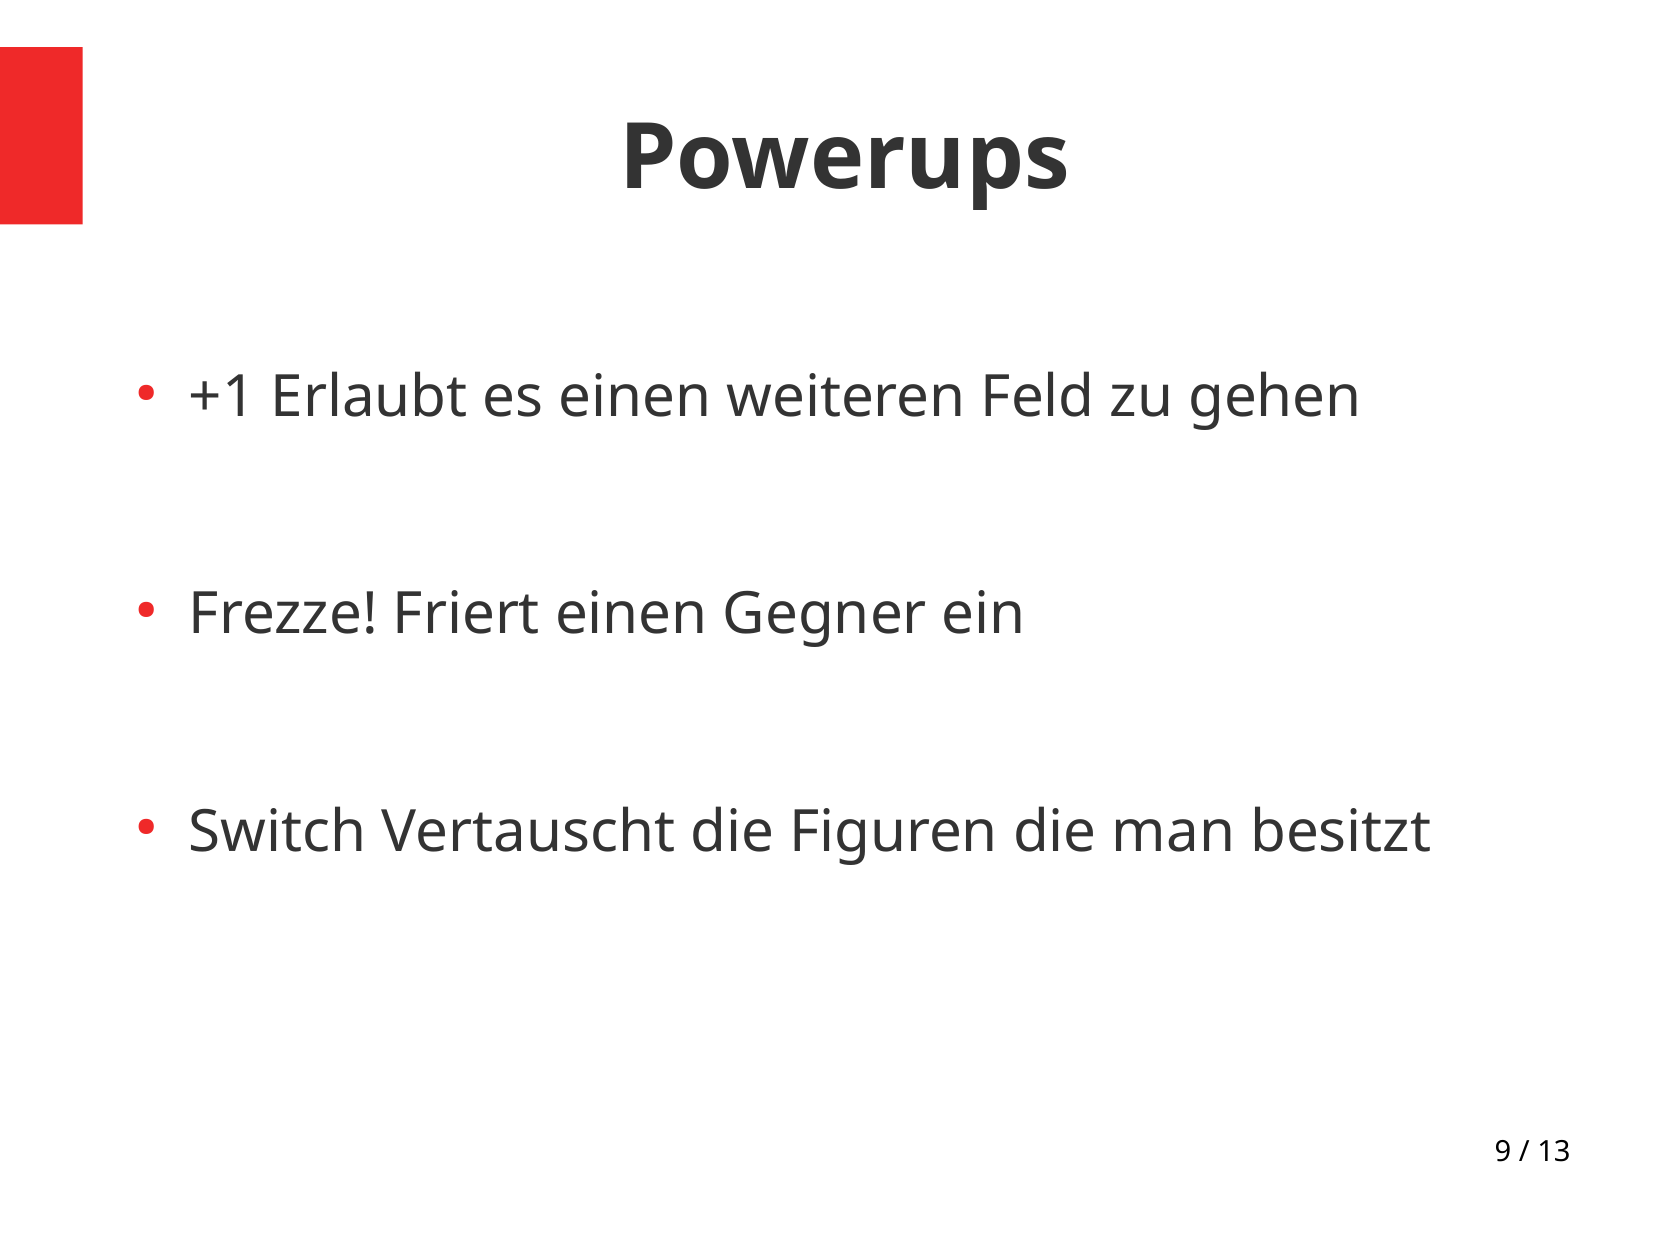

# Powerups
+1 Erlaubt es einen weiteren Feld zu gehen
Frezze! Friert einen Gegner ein
Switch Vertauscht die Figuren die man besitzt
9